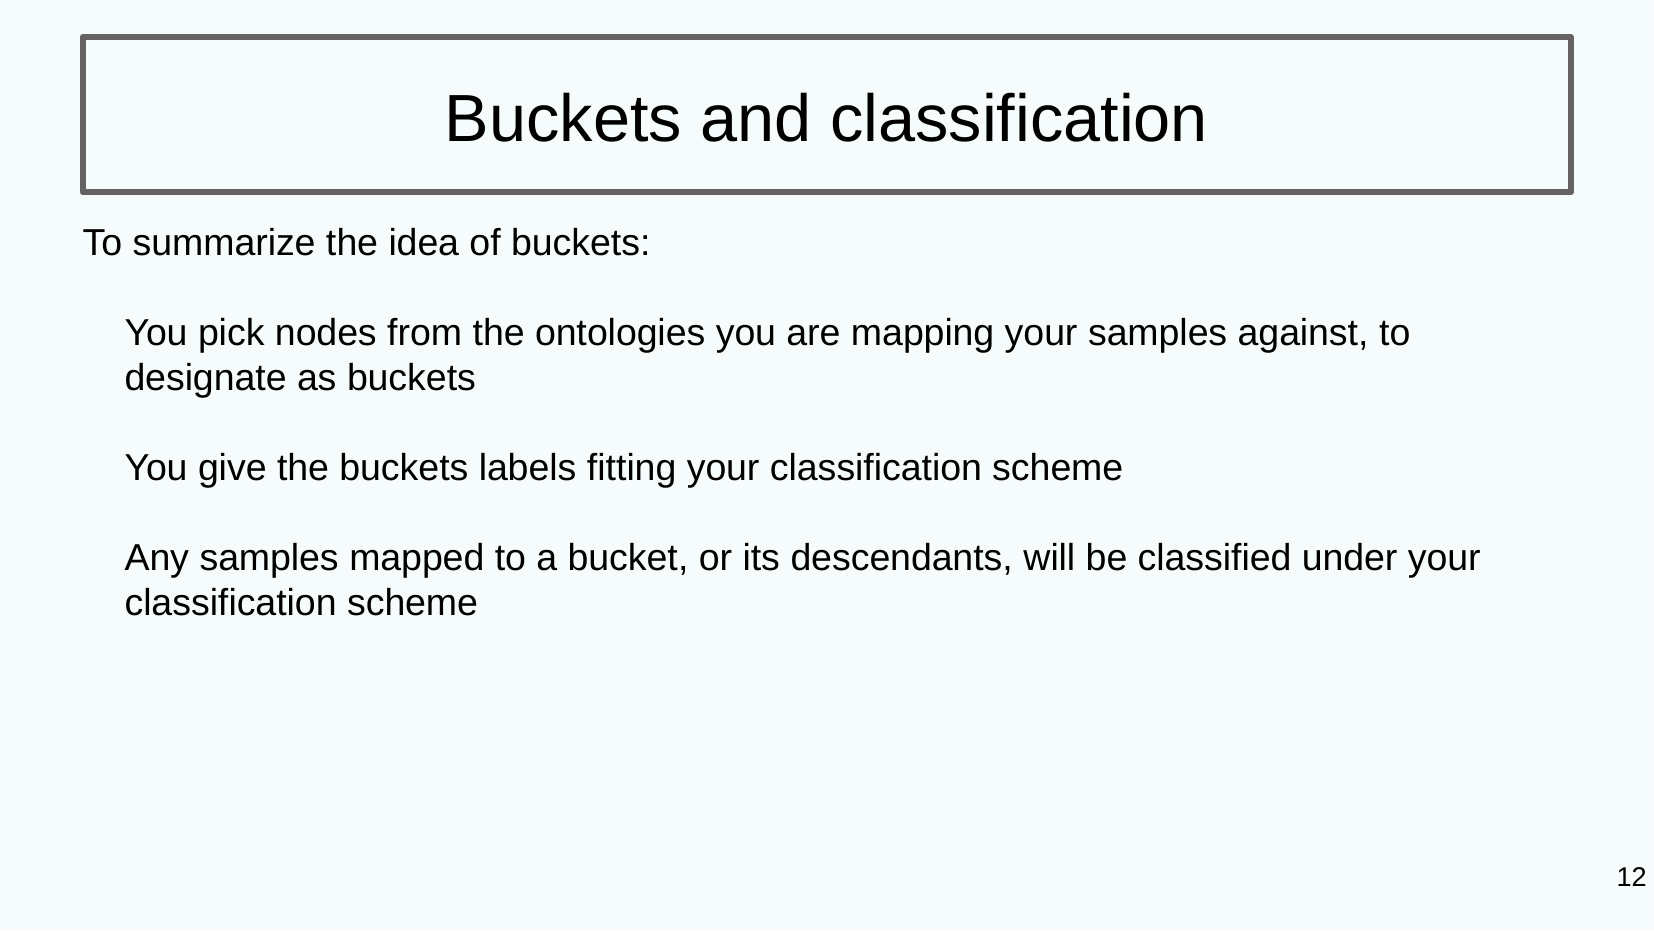

Buckets and classification
To summarize the idea of buckets:
 You pick nodes from the ontologies you are mapping your samples against, to
 designate as buckets
 You give the buckets labels fitting your classification scheme
 Any samples mapped to a bucket, or its descendants, will be classified under your
 classification scheme